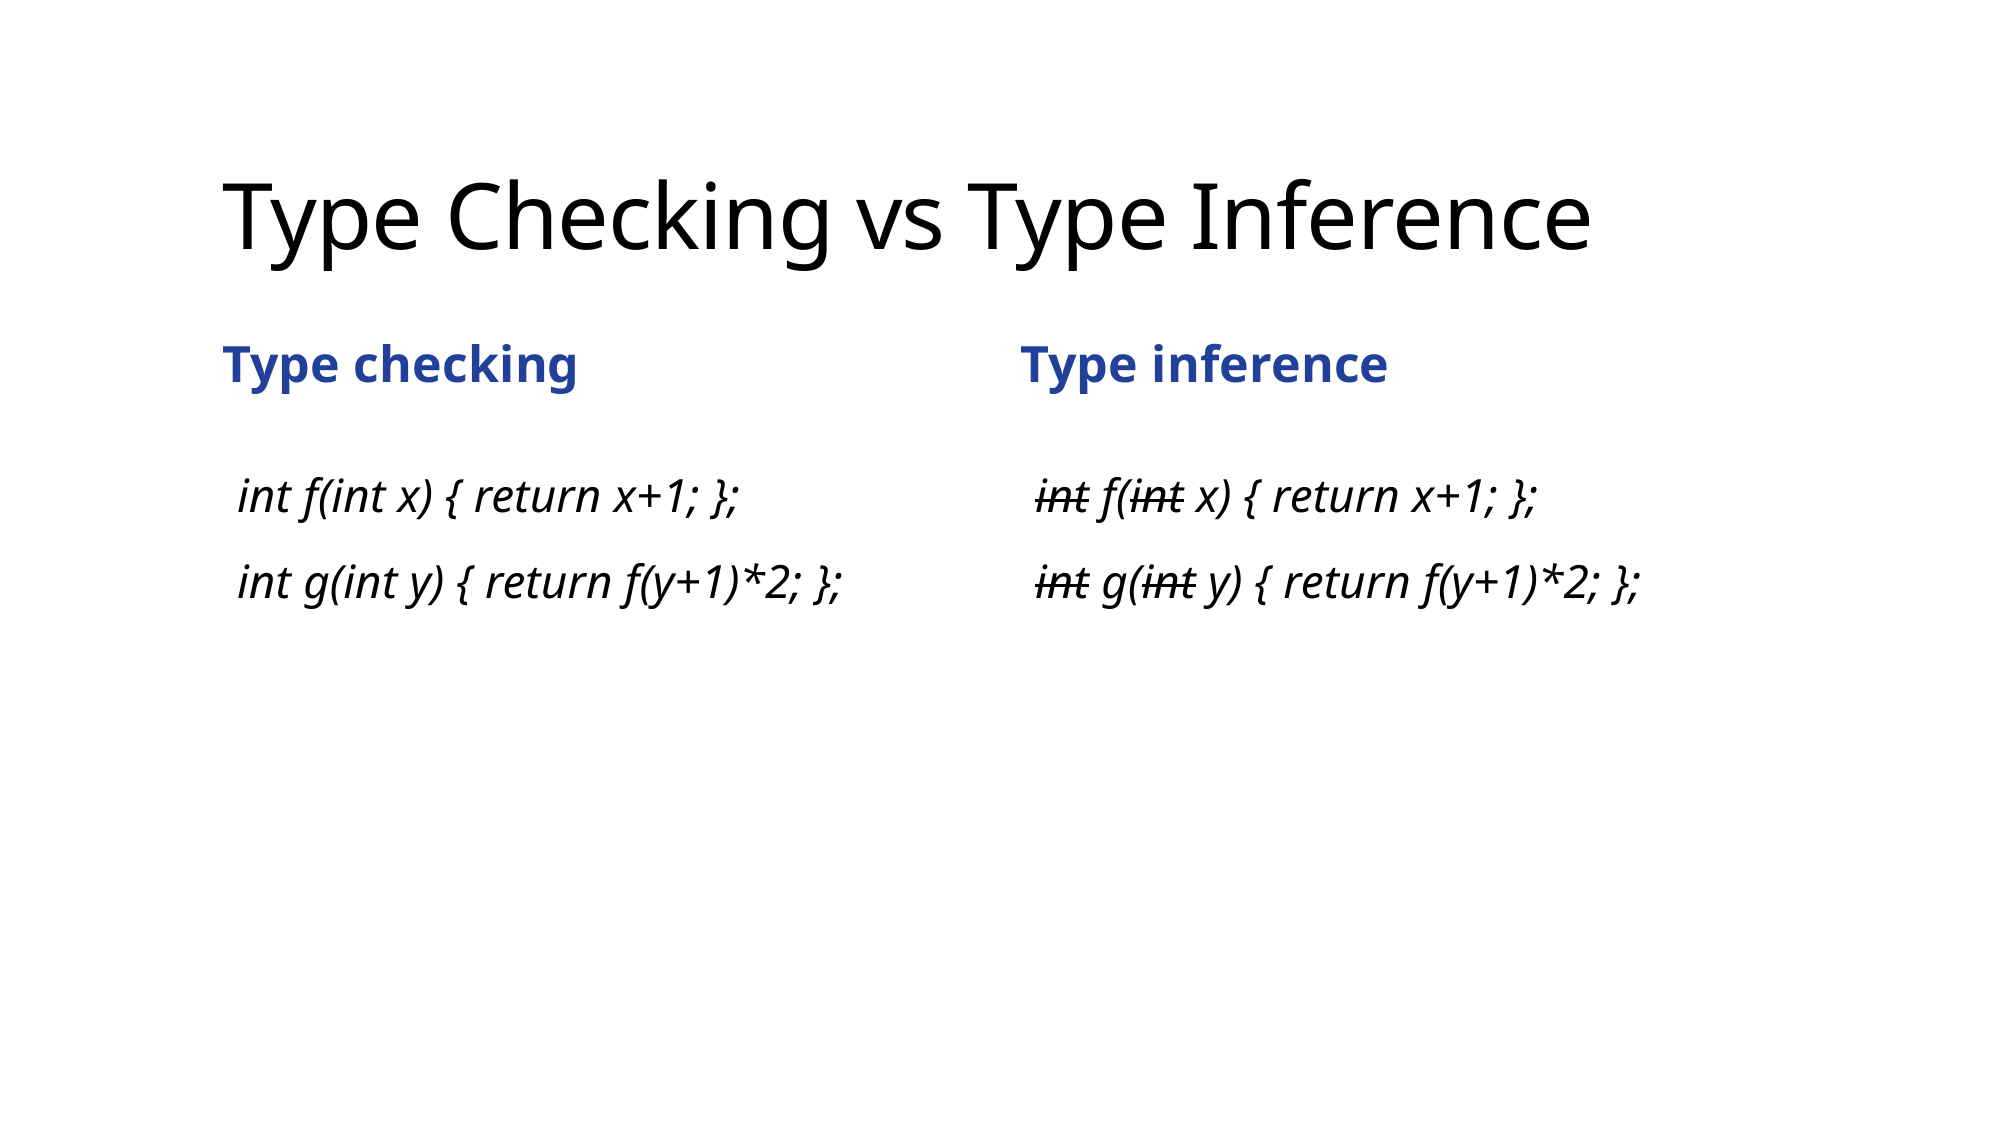

# Type Checking vs Type Inference
Type checking
Type inference
int f(int x) { return x+1; };
int g(int y) { return f(y+1)*2; };
int f(int x) { return x+1; };
int g(int y) { return f(y+1)*2; };